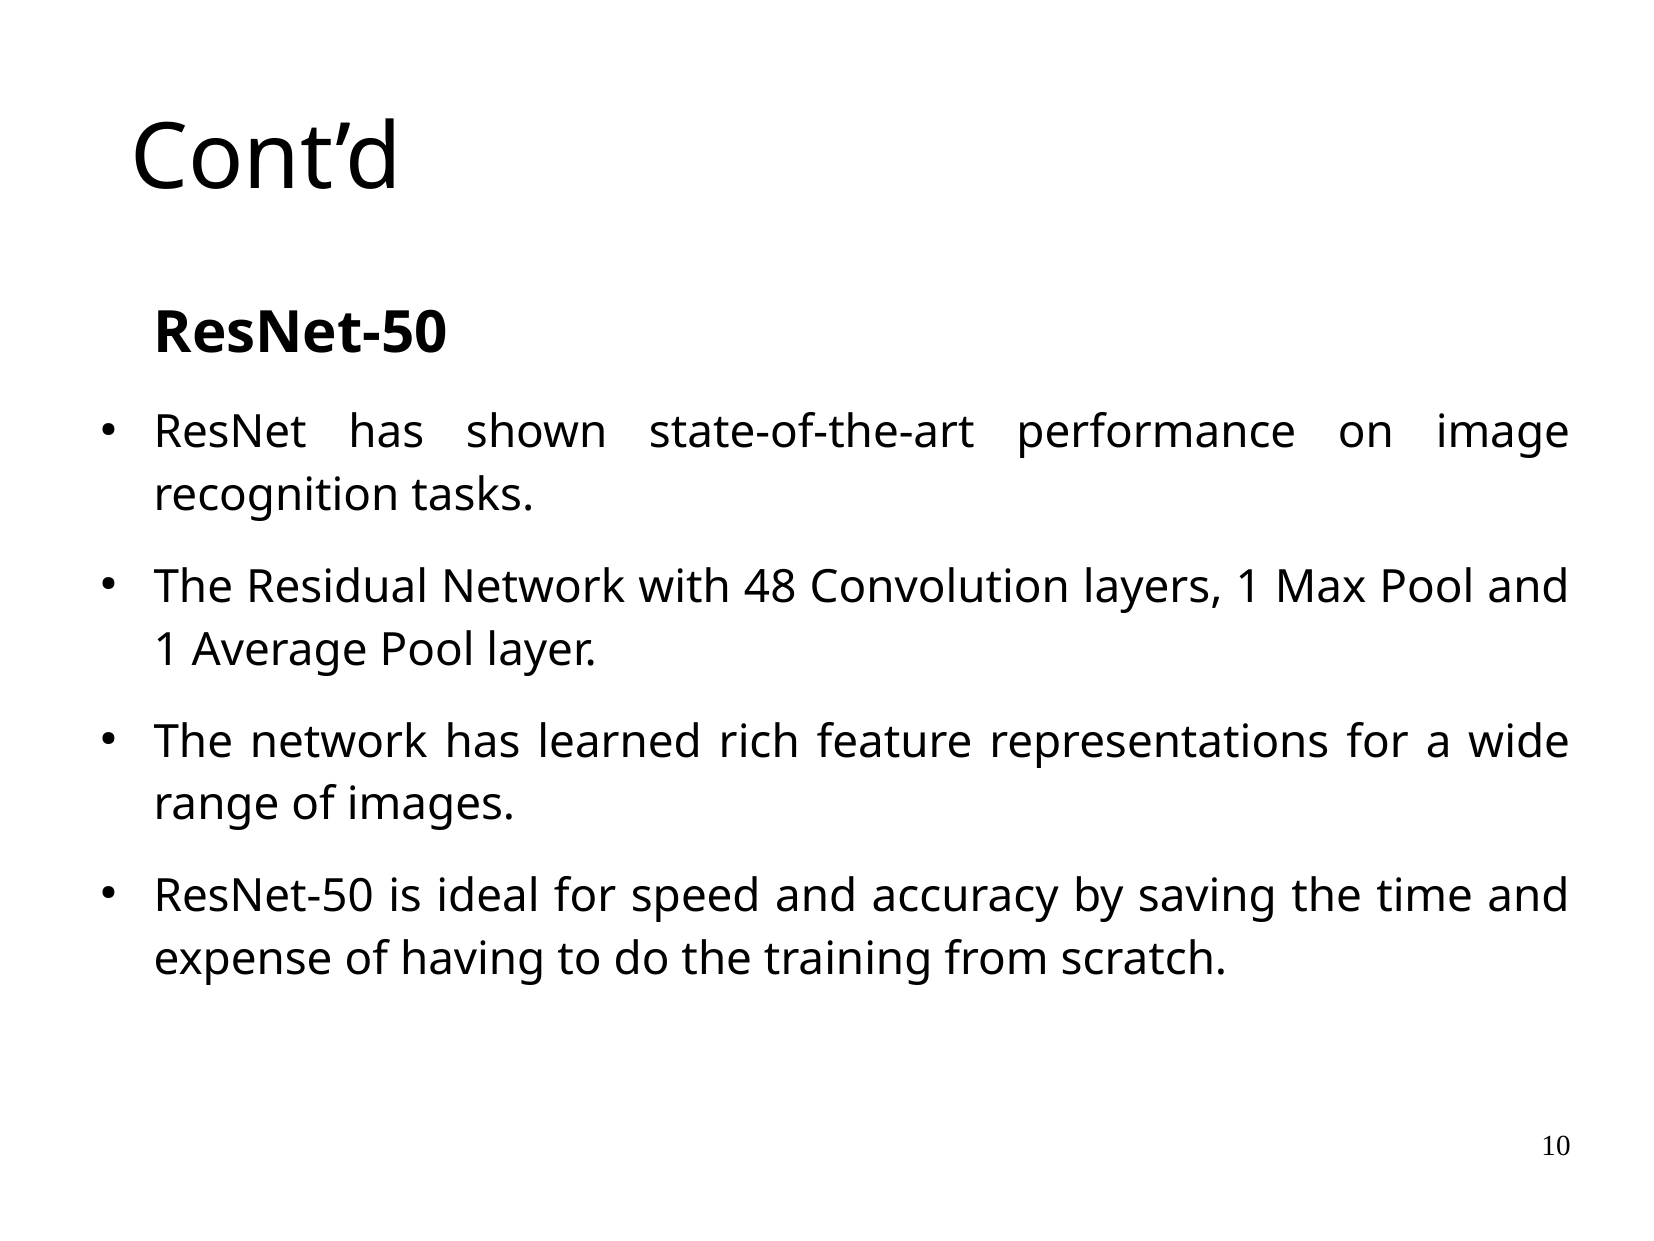

# Cont’d
ResNet-50
ResNet has shown state-of-the-art performance on image recognition tasks.
The Residual Network with 48 Convolution layers, 1 Max Pool and 1 Average Pool layer.
The network has learned rich feature representations for a wide range of images.
ResNet-50 is ideal for speed and accuracy by saving the time and expense of having to do the training from scratch.
10